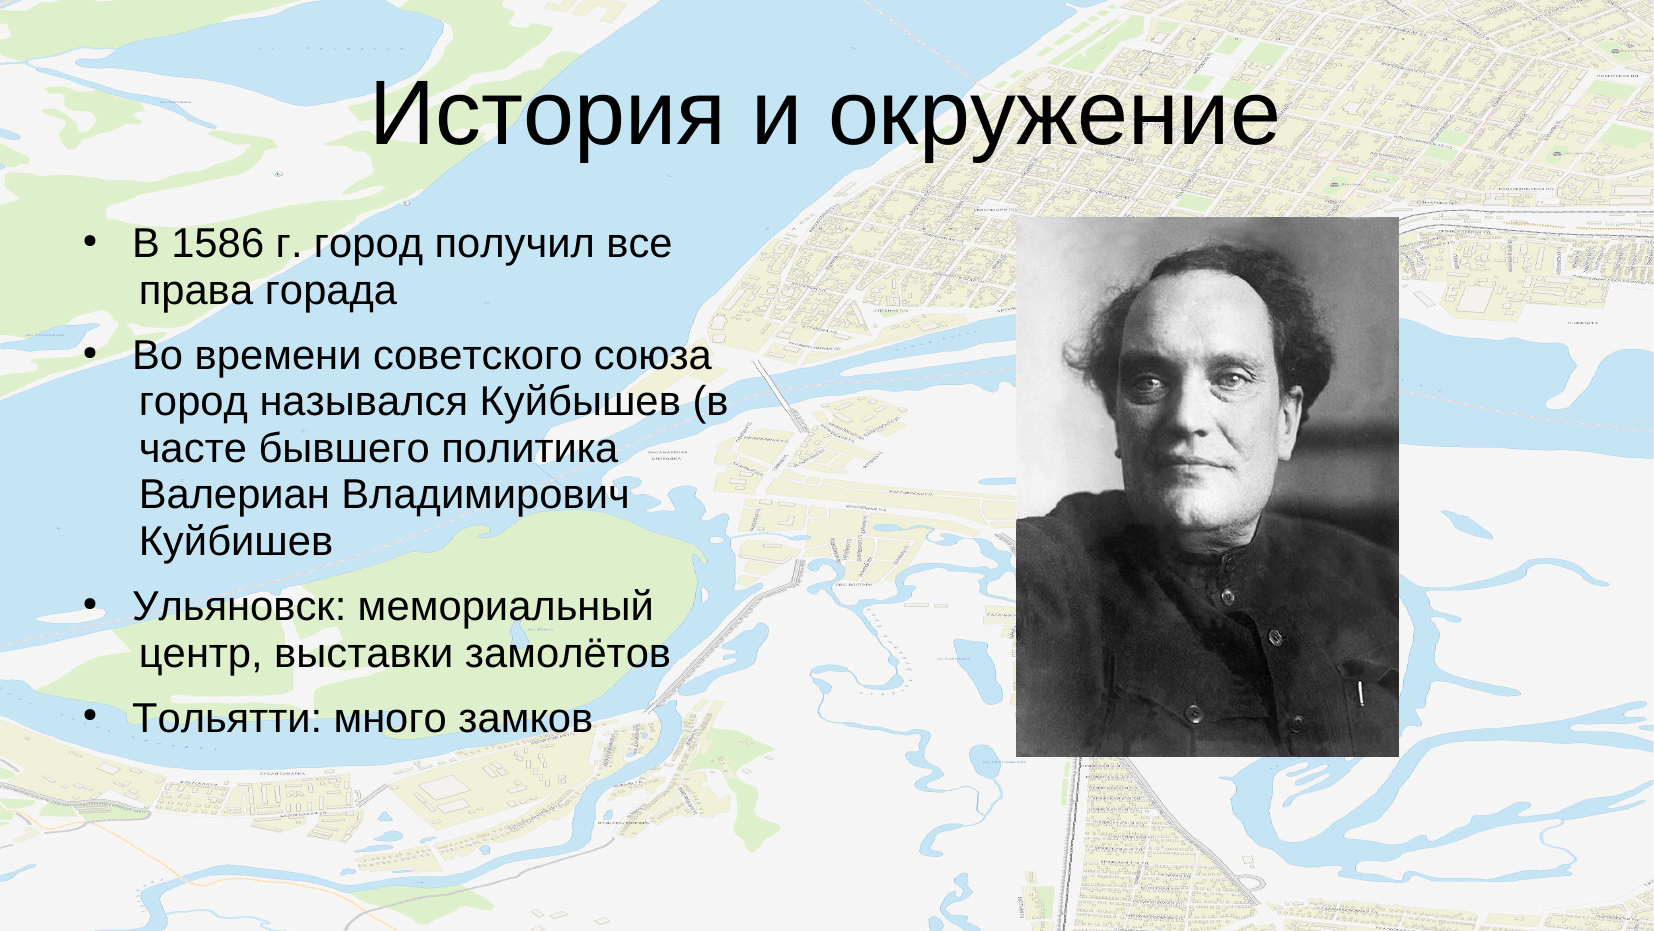

# История и окружение
 В 1586 г. город получил все права горада
 Во времени советского союза город назывался Куйбышев (в часте бывшего политика Валериан Владимирович Куйбишев
 Ульяновск: мемориальный центр, выставки замолётов
 Тольятти: много замков